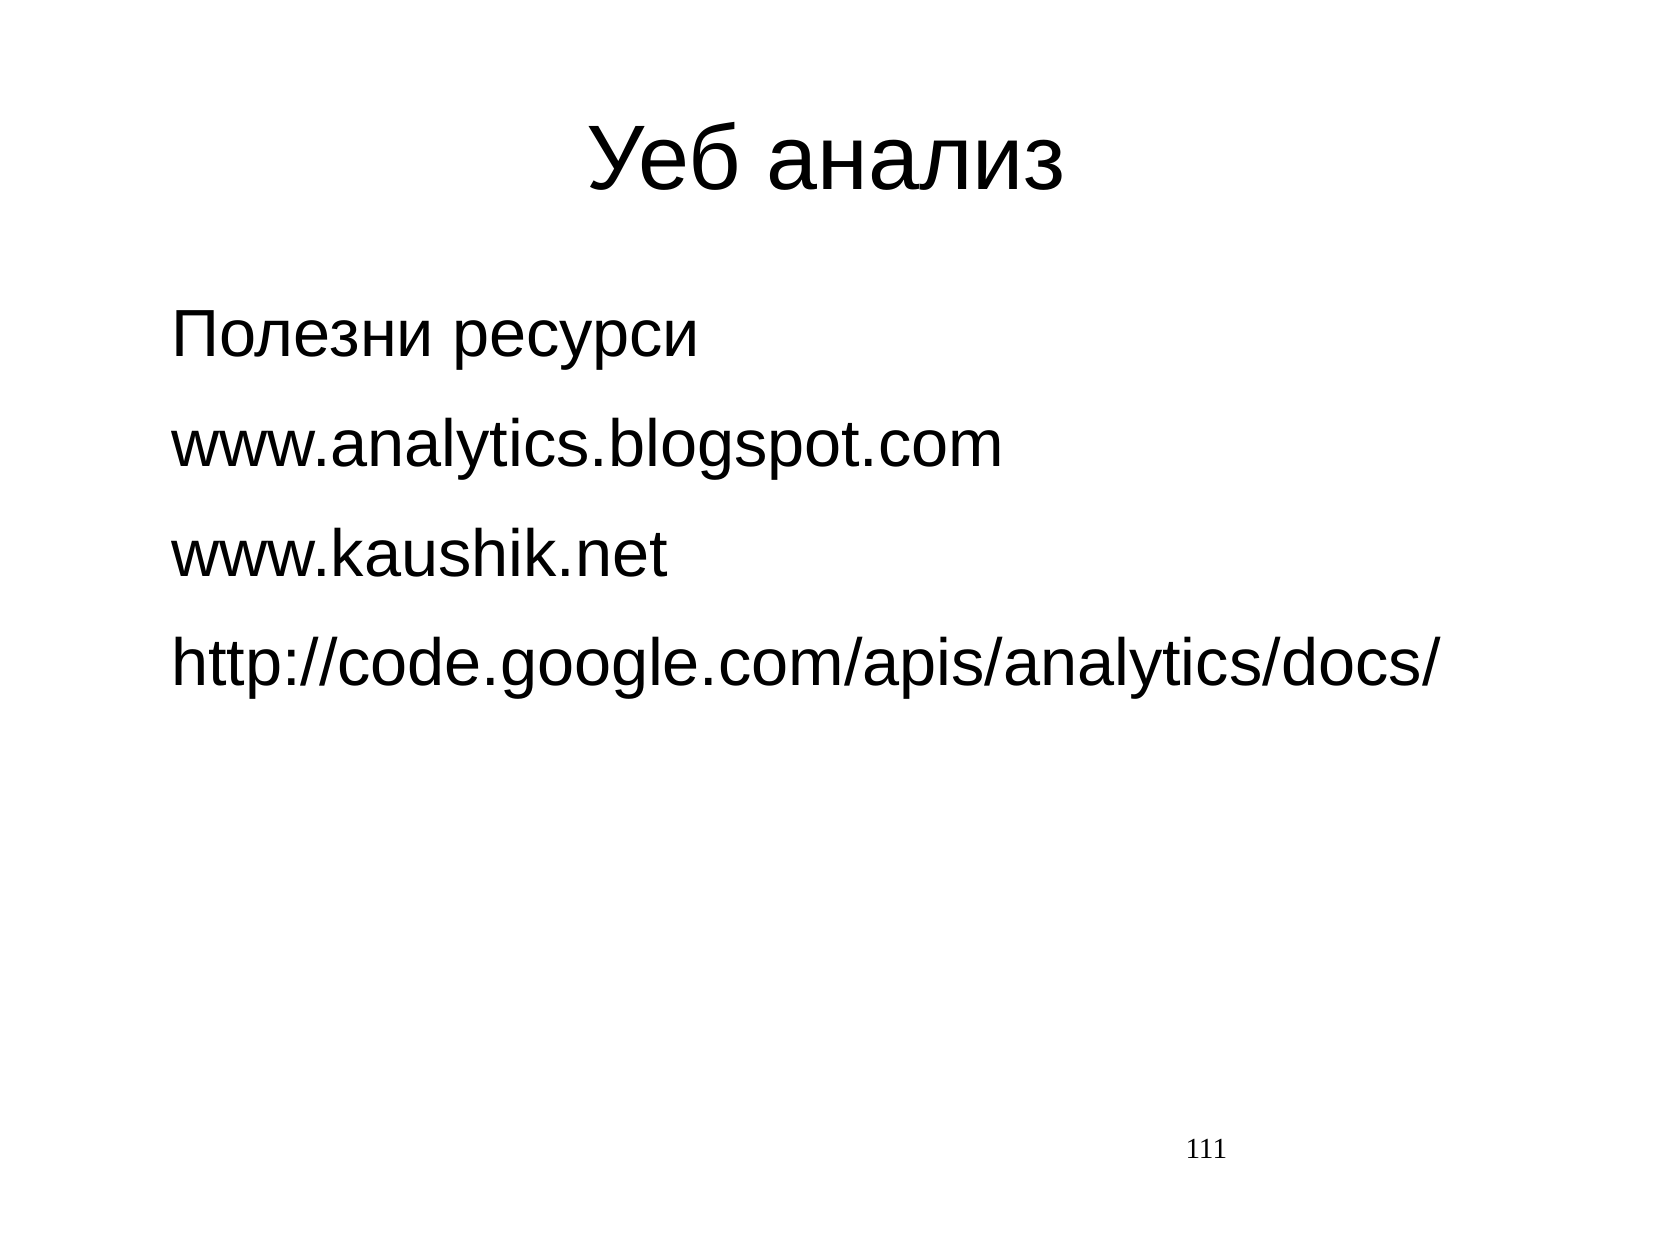

# Уеб анализ
Полезни ресурси
www.analytics.blogspot.com
www.kaushik.net
http://code.google.com/apis/analytics/docs/